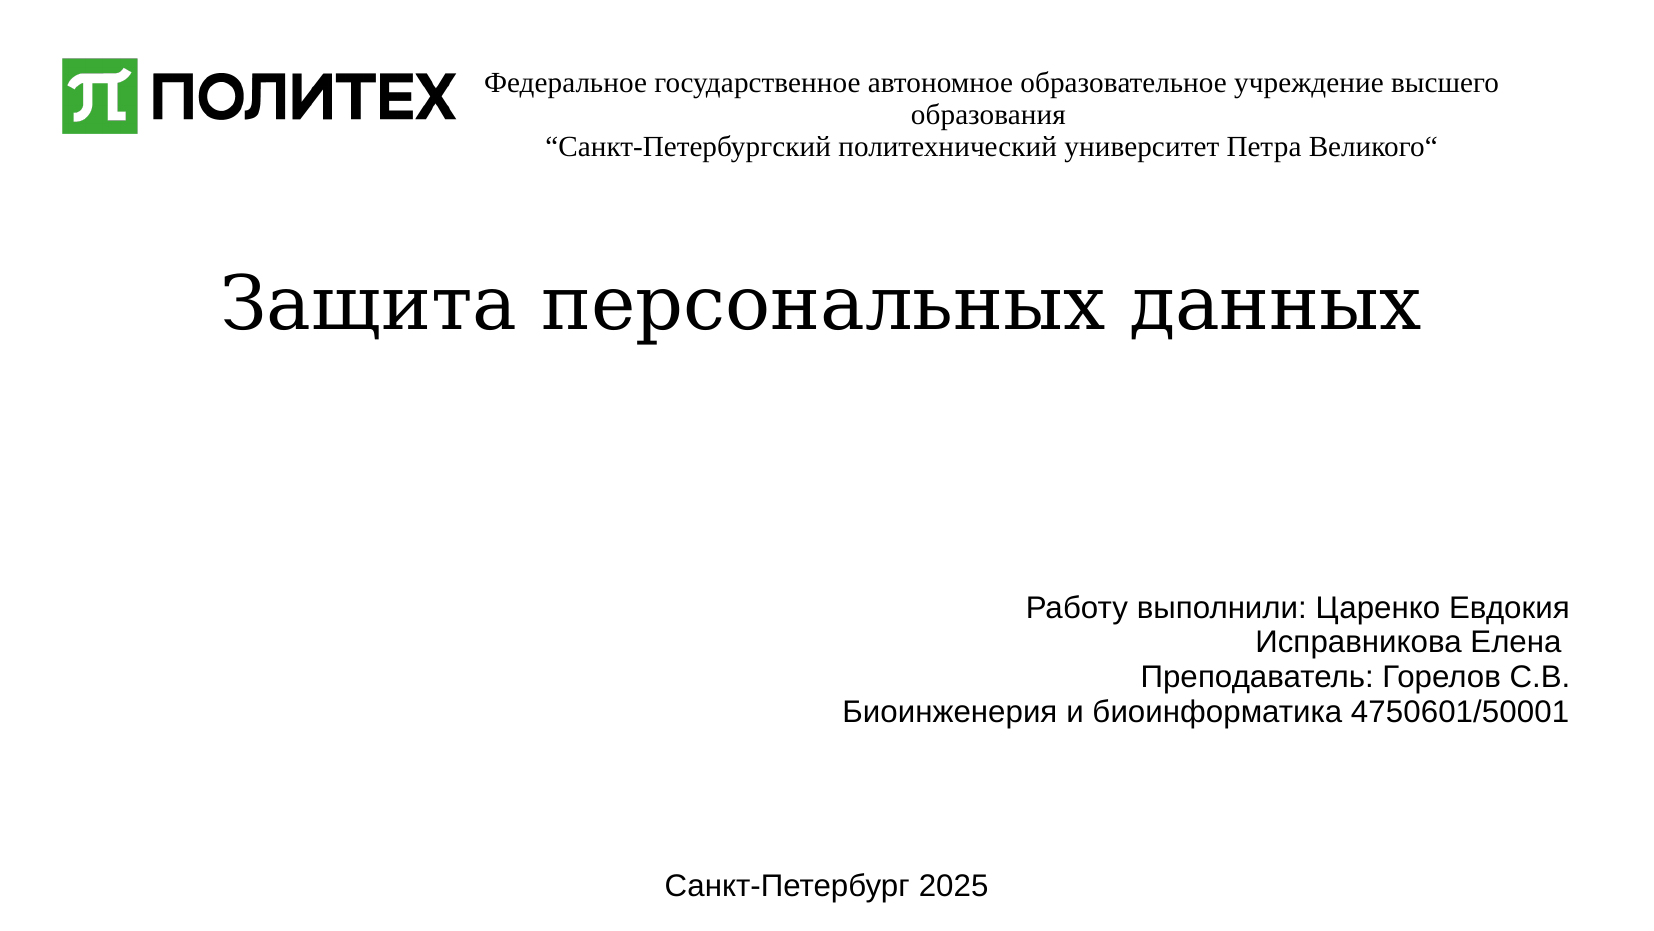

# Федеральное государственное автономное образовательное учреждение высшего образования “Санкт-Петербургский политехнический университет Петра Великого“
Защита персональных данных
Работу выполнили: Царенко Евдокия
Исправникова Елена
Преподаватель: Горелов С.В.
Биоинженерия и биоинформатика 4750601/50001
Санкт-Петербург 2025